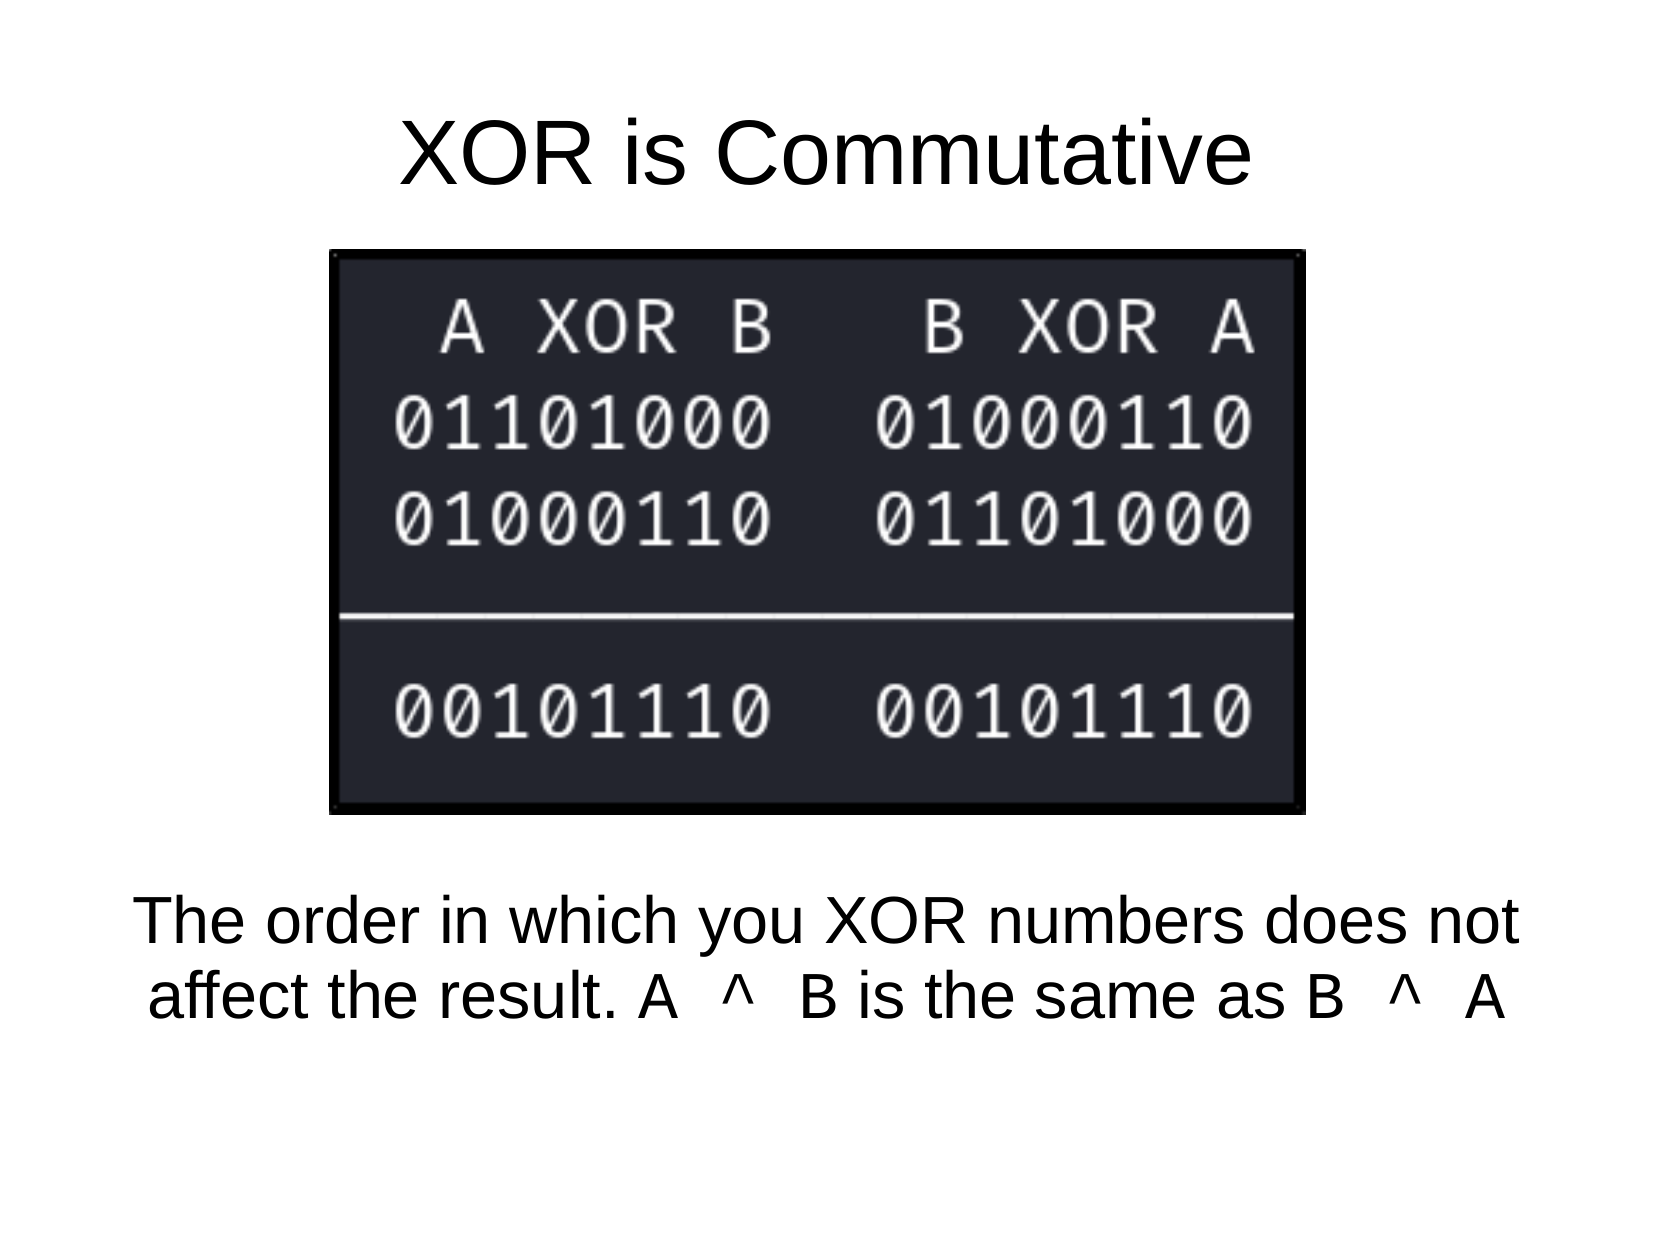

# XOR is Commutative
The order in which you XOR numbers does not affect the result. A ^ B is the same as B ^ A